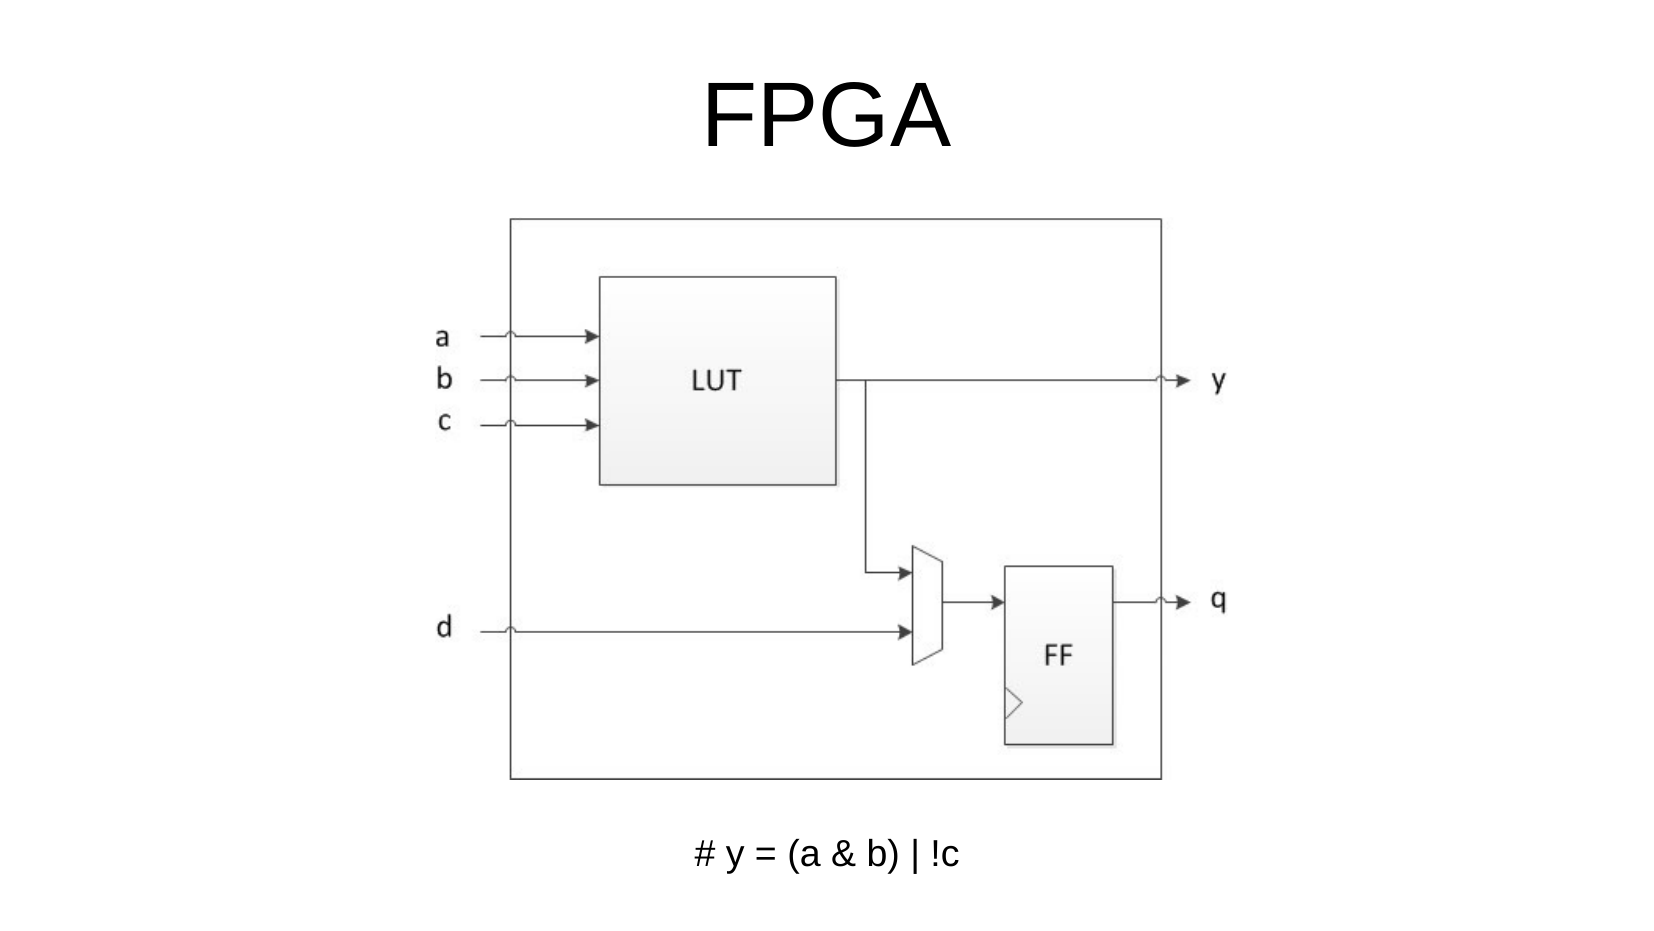

# FPGA
# y = (a & b) | !c